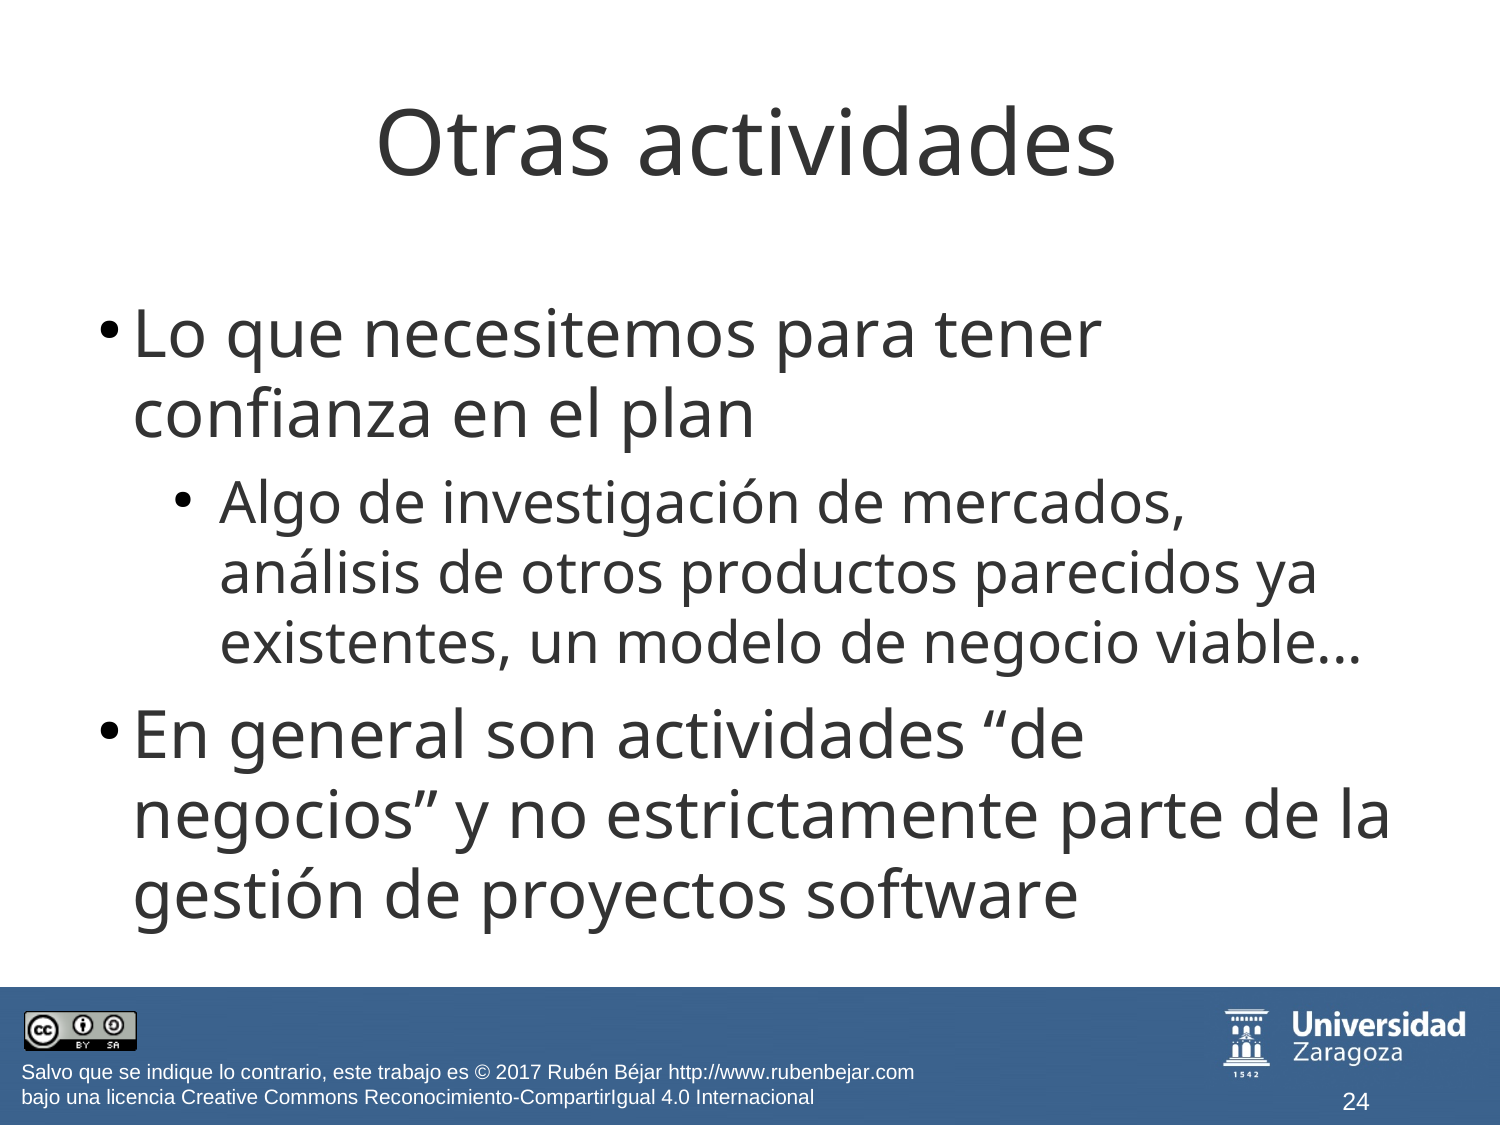

# Otras actividades
Lo que necesitemos para tener confianza en el plan
Algo de investigación de mercados, análisis de otros productos parecidos ya existentes, un modelo de negocio viable...
En general son actividades “de negocios” y no estrictamente parte de la gestión de proyectos software